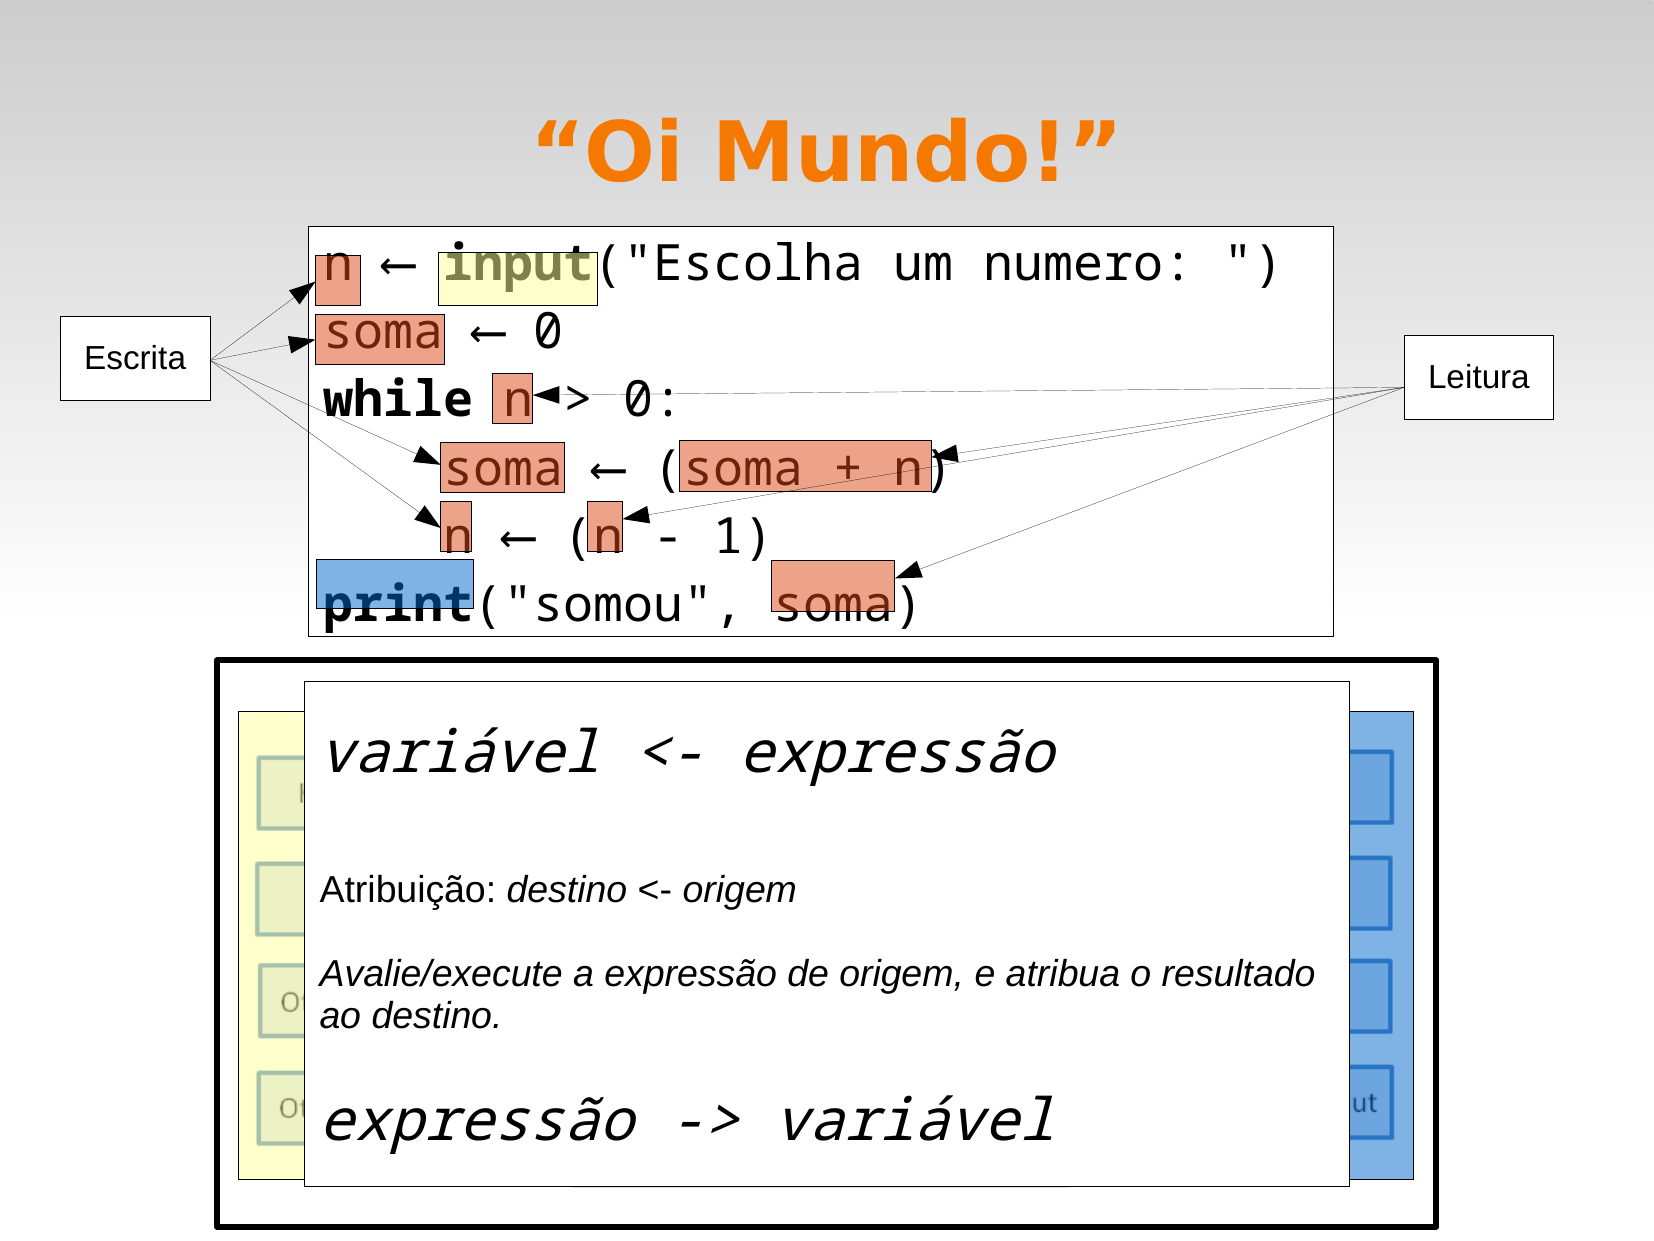

# “Oi Mundo!”
n ⟵ input("Escolha um numero: ")
soma ⟵ 0
while n > 0:
 soma ⟵ (soma + n)
 n ⟵ (n - 1)
print("somou", soma)
Escrita
Leitura
variável <- expressão
Atribuição: destino <- origem
Avalie/execute a expressão de origem, e atribua o resultado ao destino.
expressão -> variável